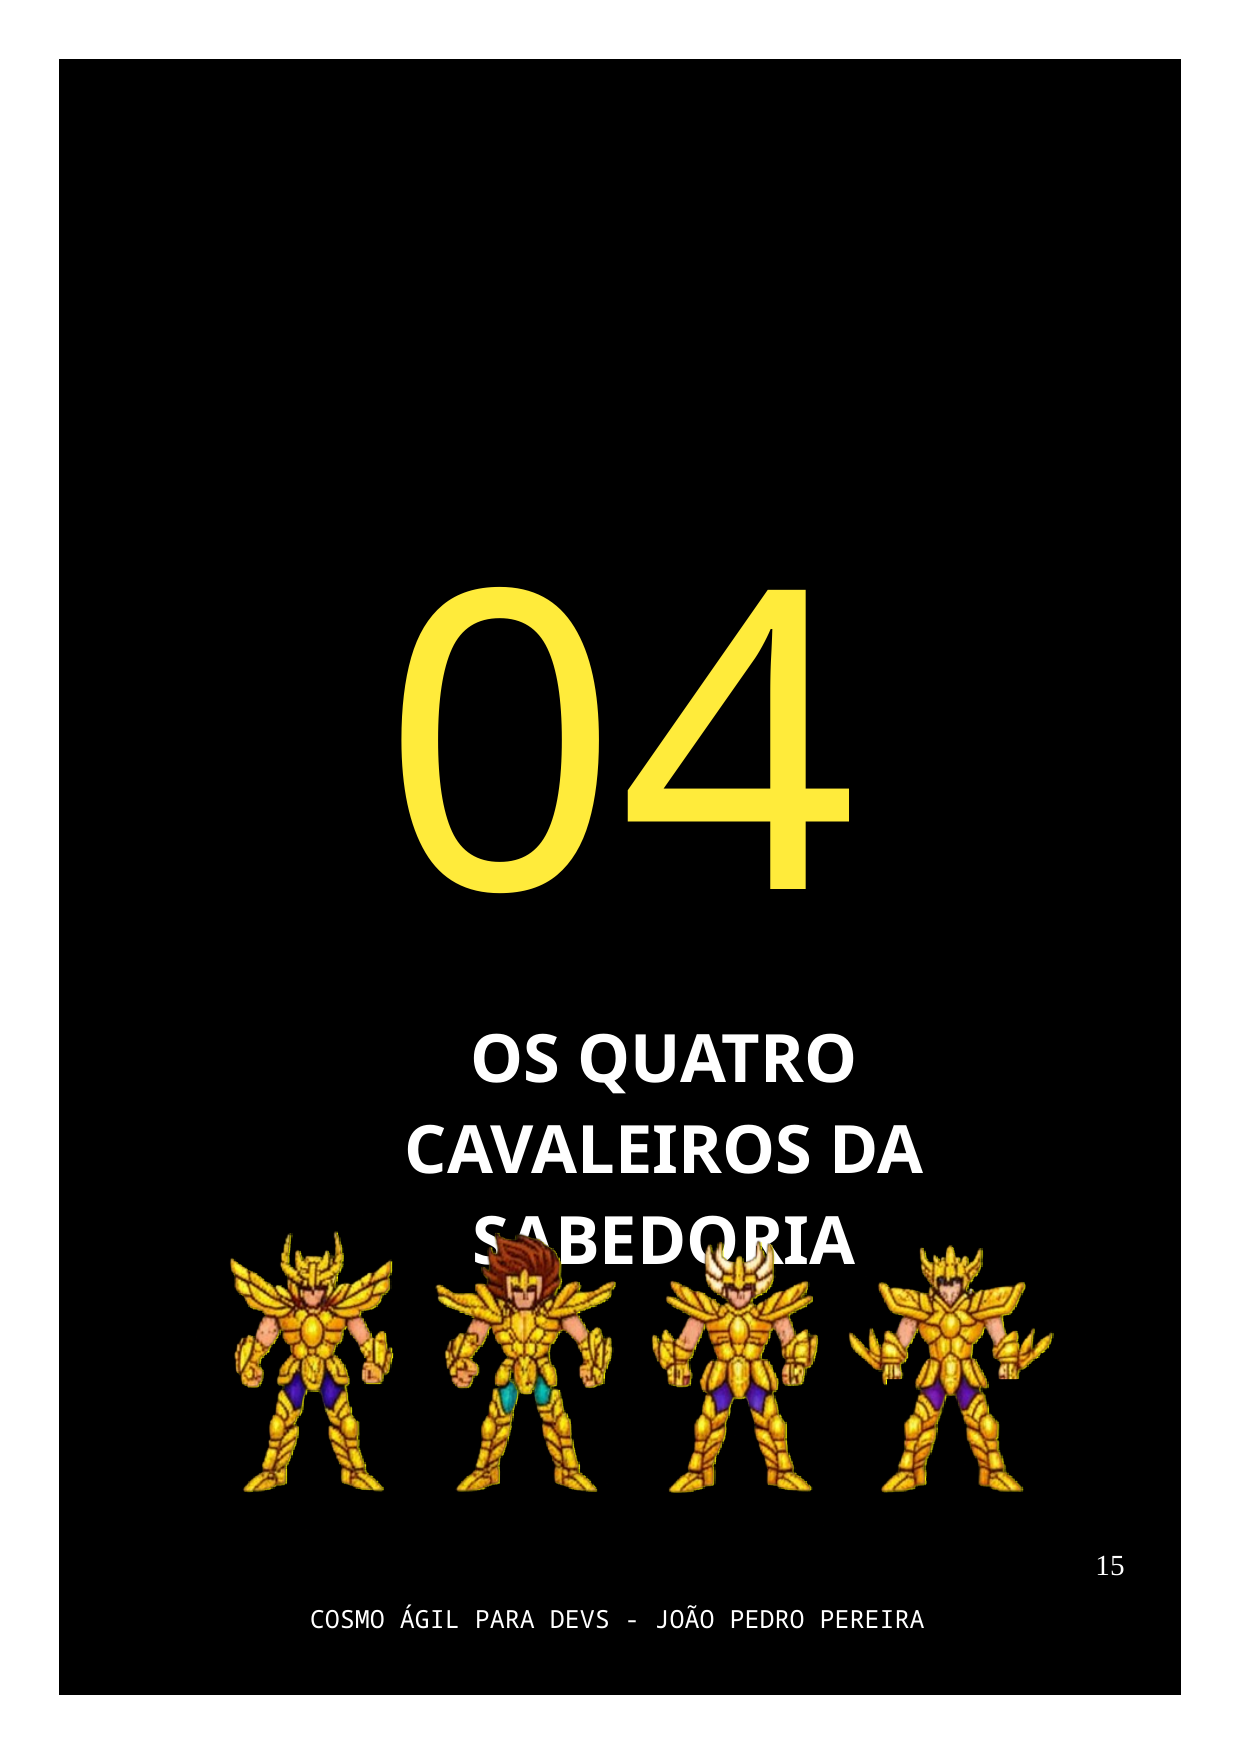

04
Os Quatro Cavaleiros da Sabedoria
15
COSMO ÁGIL PARA DEVS - JOÃO PEDRO PEREIRA